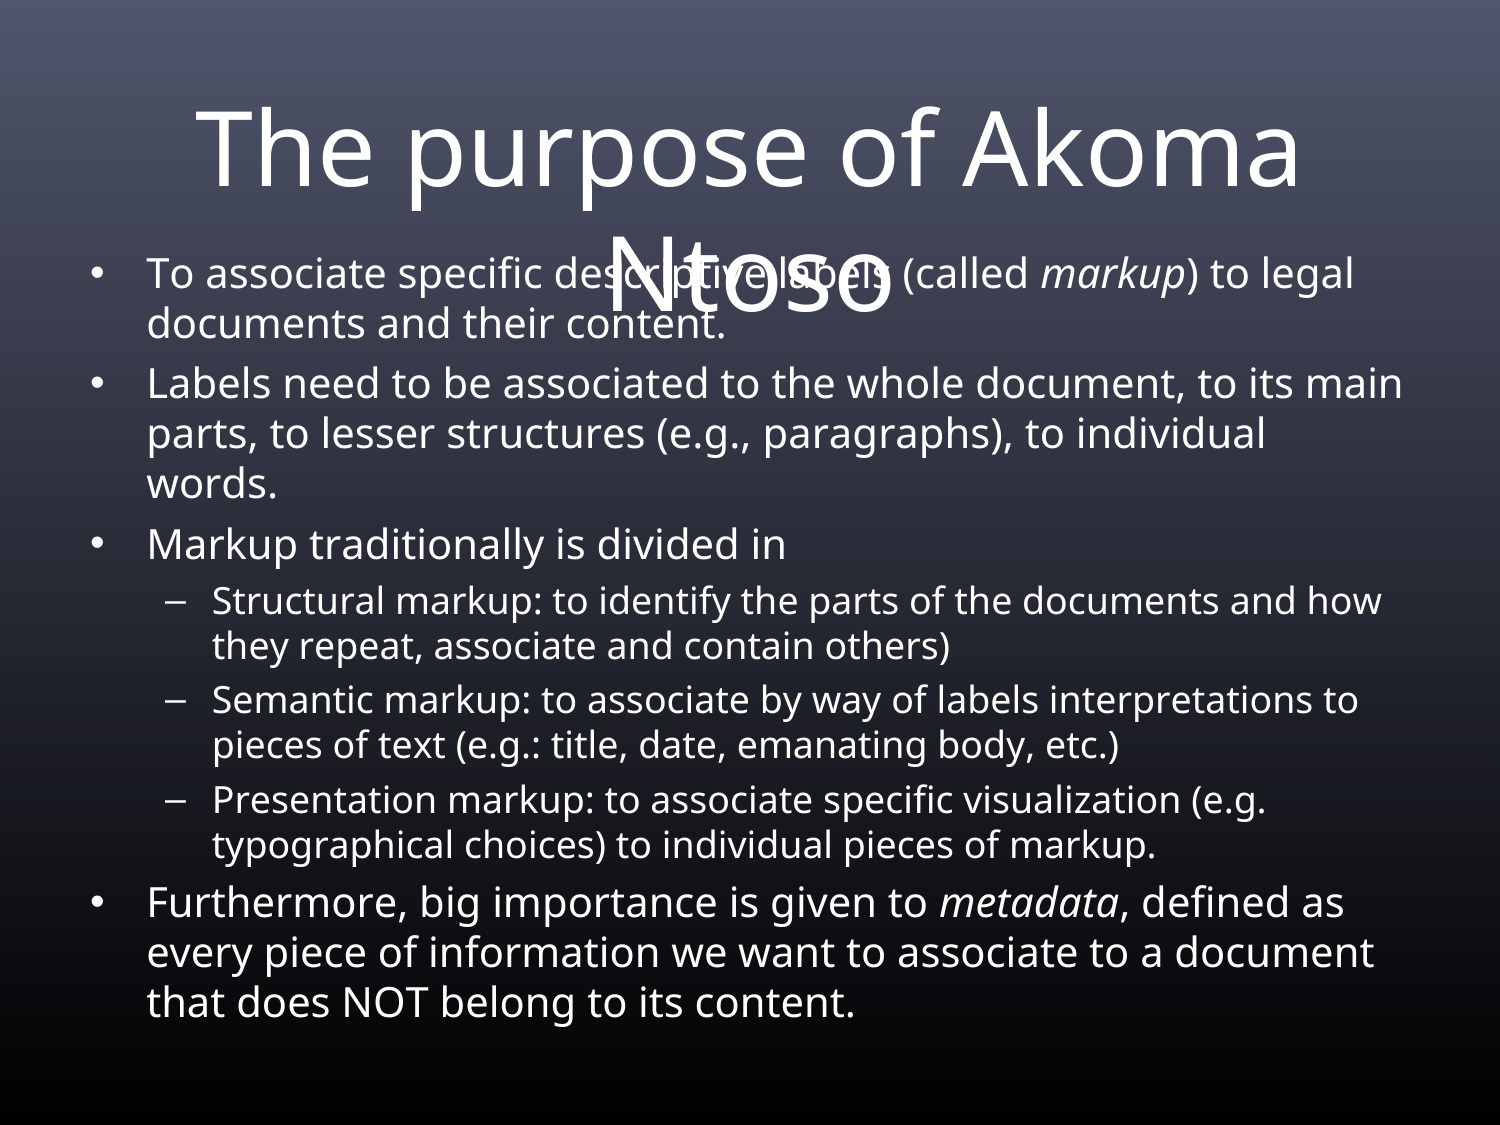

# The purpose of Akoma Ntoso
To associate specific descriptive labels (called markup) to legal documents and their content.
Labels need to be associated to the whole document, to its main parts, to lesser structures (e.g., paragraphs), to individual words.
Markup traditionally is divided in
Structural markup: to identify the parts of the documents and how they repeat, associate and contain others)
Semantic markup: to associate by way of labels interpretations to pieces of text (e.g.: title, date, emanating body, etc.)
Presentation markup: to associate specific visualization (e.g. typographical choices) to individual pieces of markup.
Furthermore, big importance is given to metadata, defined as every piece of information we want to associate to a document that does NOT belong to its content.